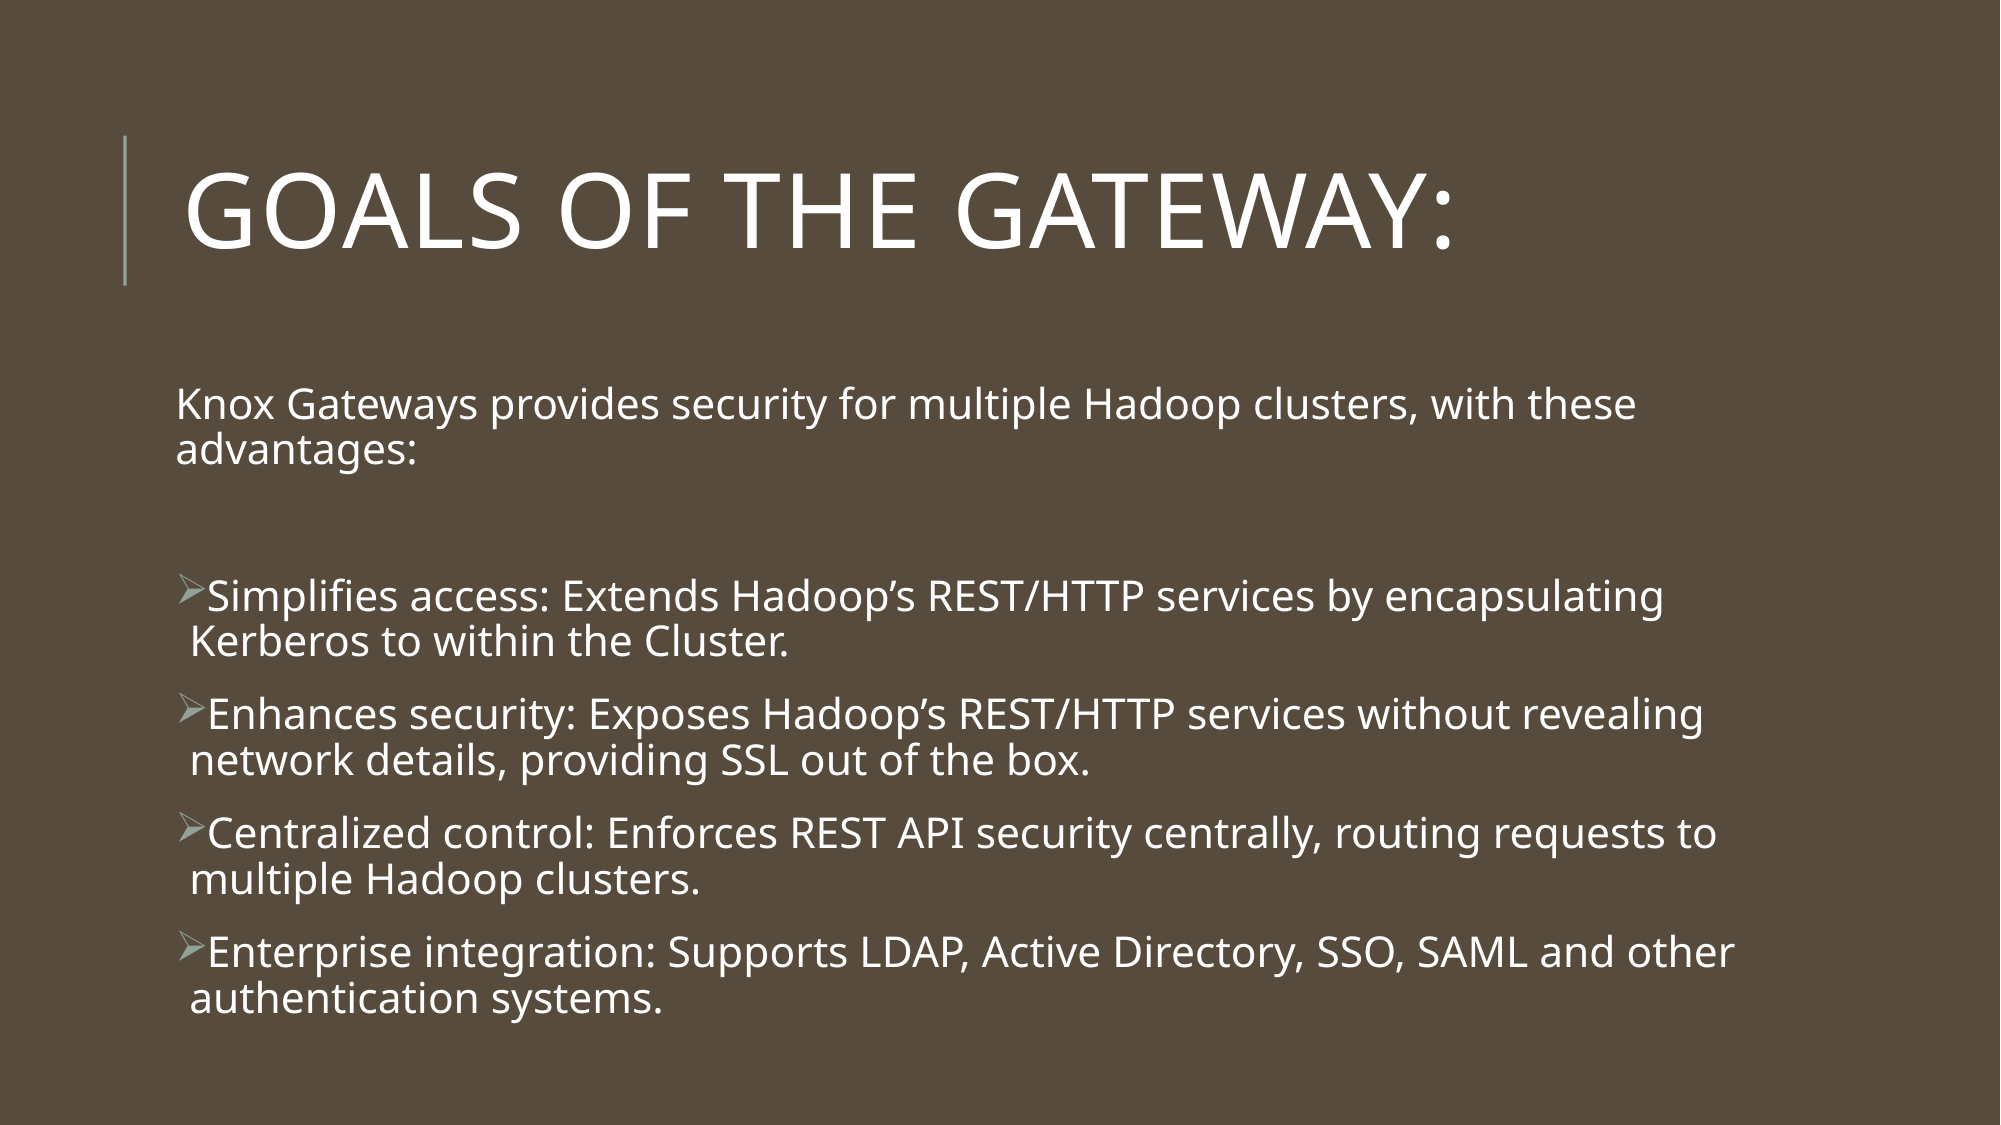

# goals of the gateway:
Knox Gateways provides security for multiple Hadoop clusters, with these advantages:
Simplifies access: Extends Hadoop’s REST/HTTP services by encapsulating Kerberos to within the Cluster.
Enhances security: Exposes Hadoop’s REST/HTTP services without revealing network details, providing SSL out of the box.
Centralized control: Enforces REST API security centrally, routing requests to multiple Hadoop clusters.
Enterprise integration: Supports LDAP, Active Directory, SSO, SAML and other authentication systems.